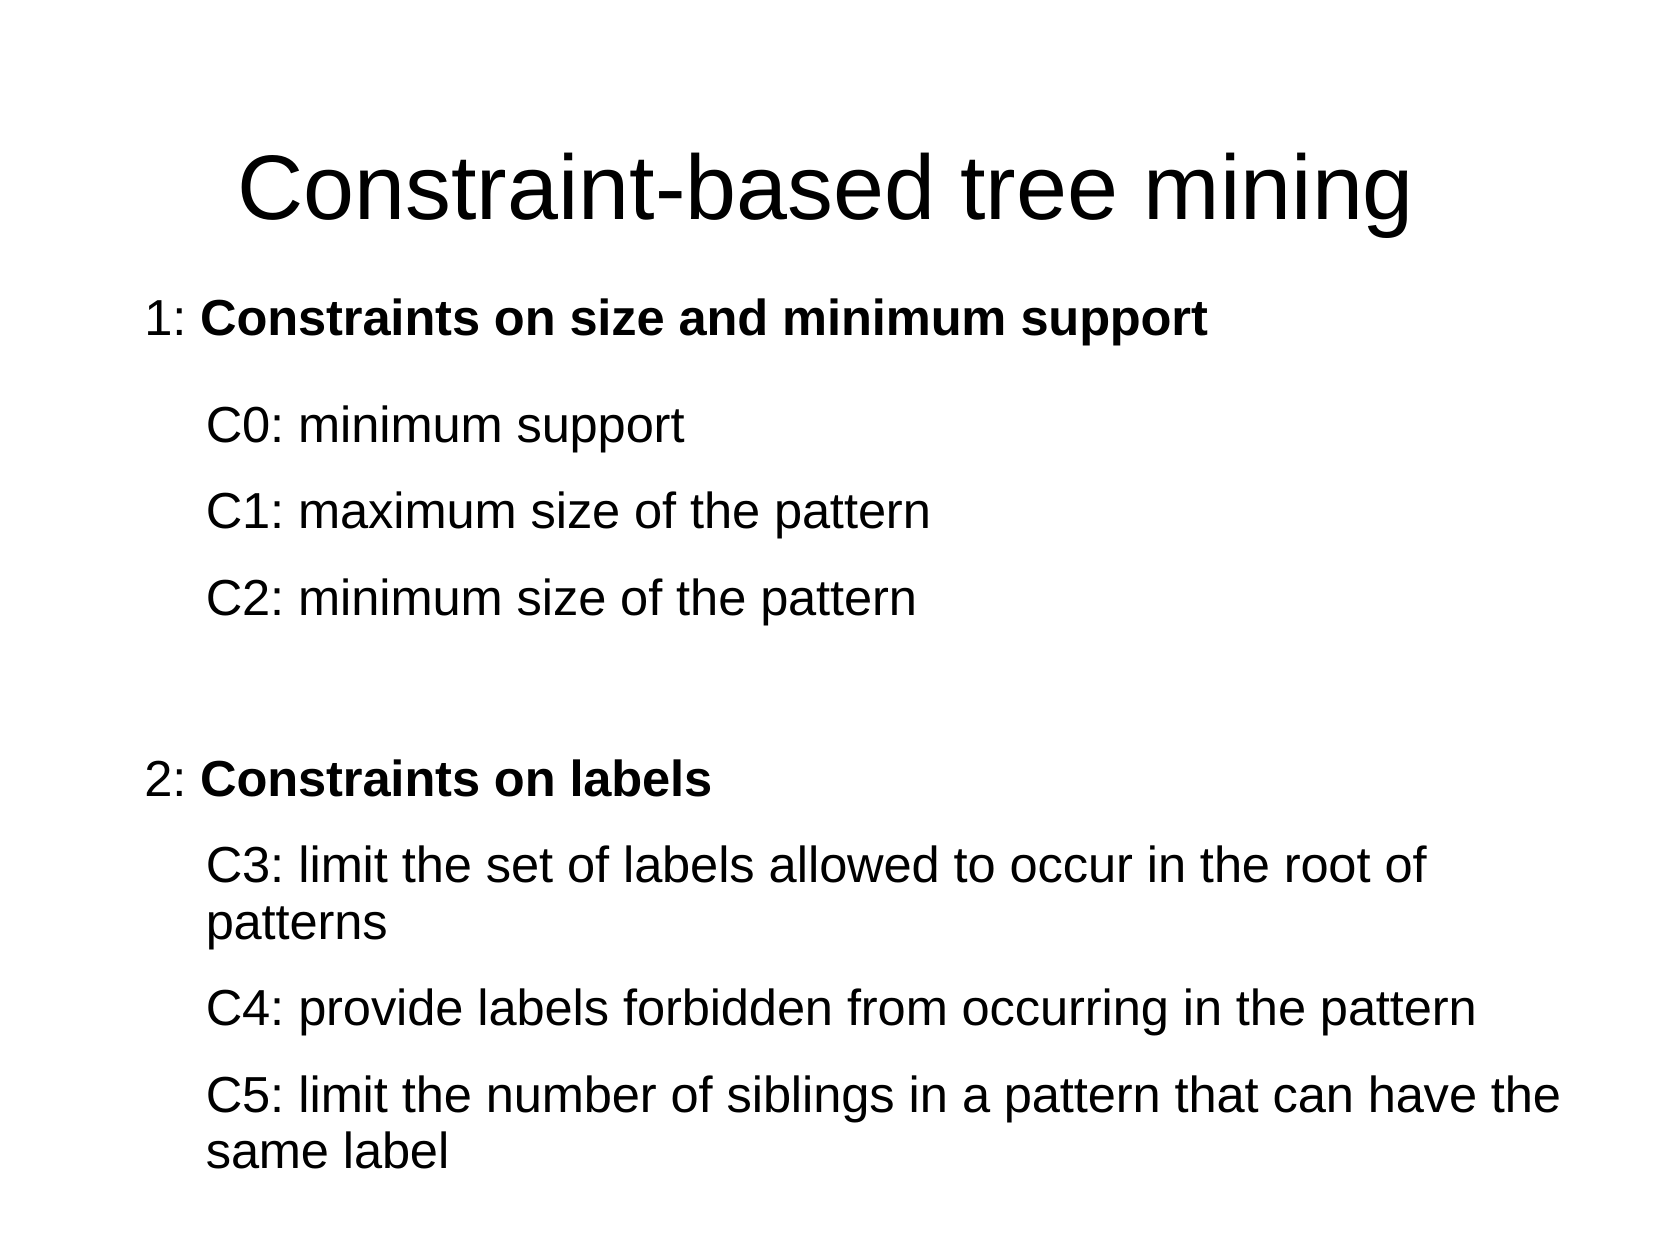

# Constraint-based tree mining
1: Constraints on size and minimum support
C0: minimum support
C1: maximum size of the pattern
C2: minimum size of the pattern
2: Constraints on labels
C3: limit the set of labels allowed to occur in the root of patterns
C4: provide labels forbidden from occurring in the pattern
C5: limit the number of siblings in a pattern that can have the same label
12